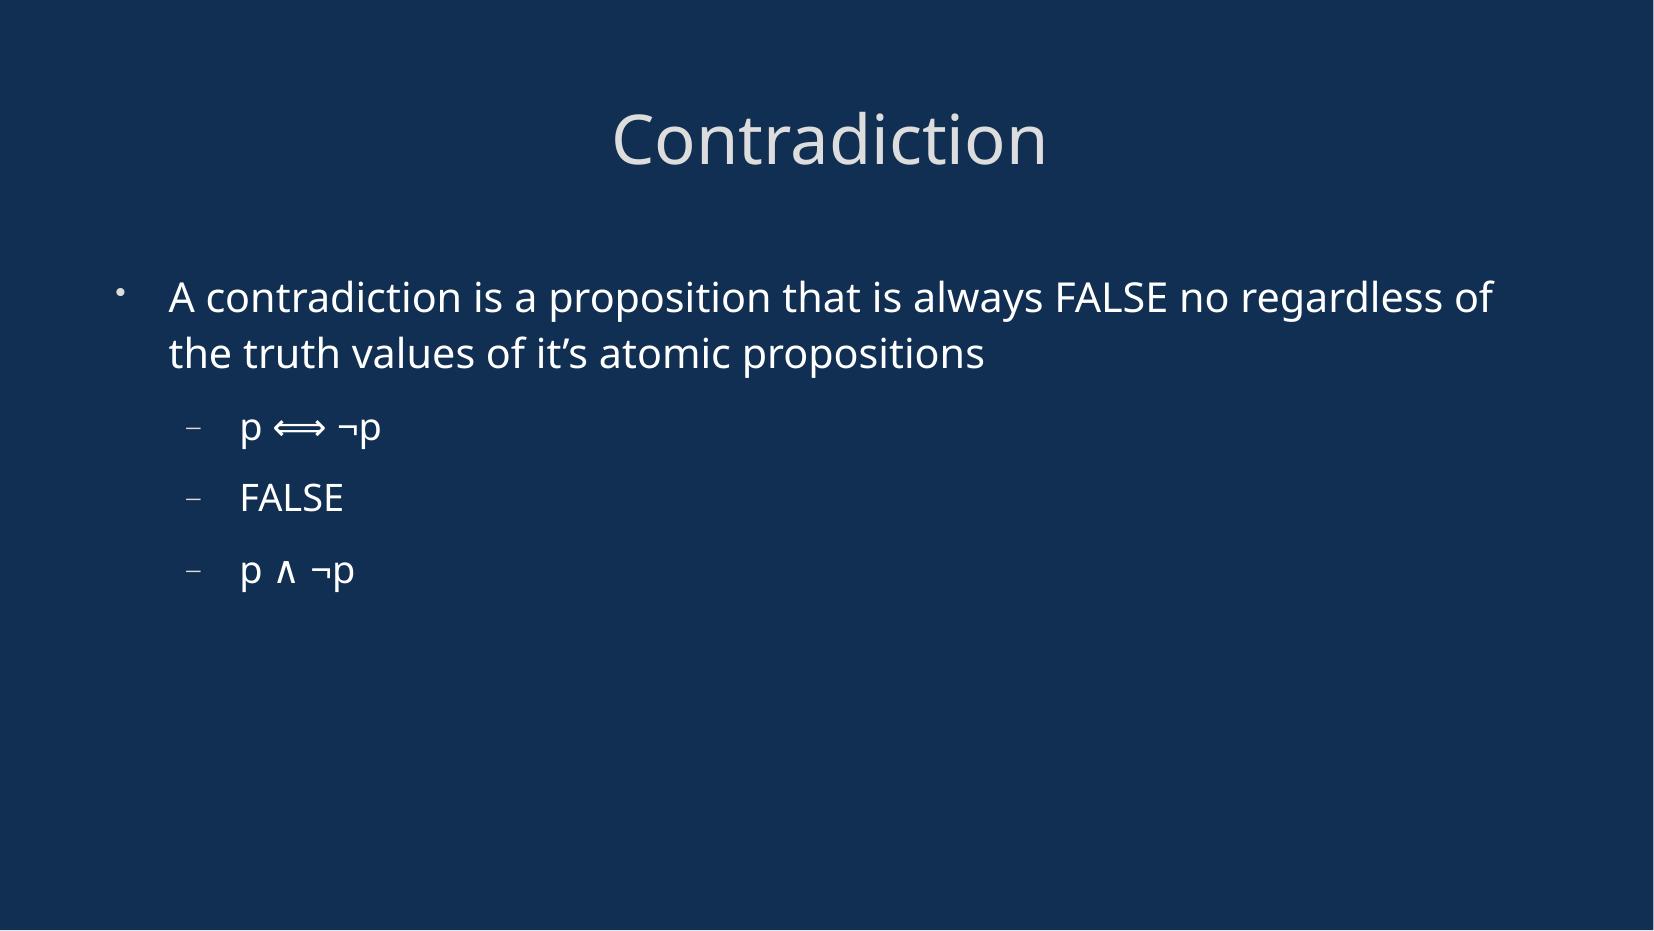

# Contradiction
A contradiction is a proposition that is always FALSE no regardless of the truth values of it’s atomic propositions
p ⟺ ¬p
FALSE
p ∧ ¬p